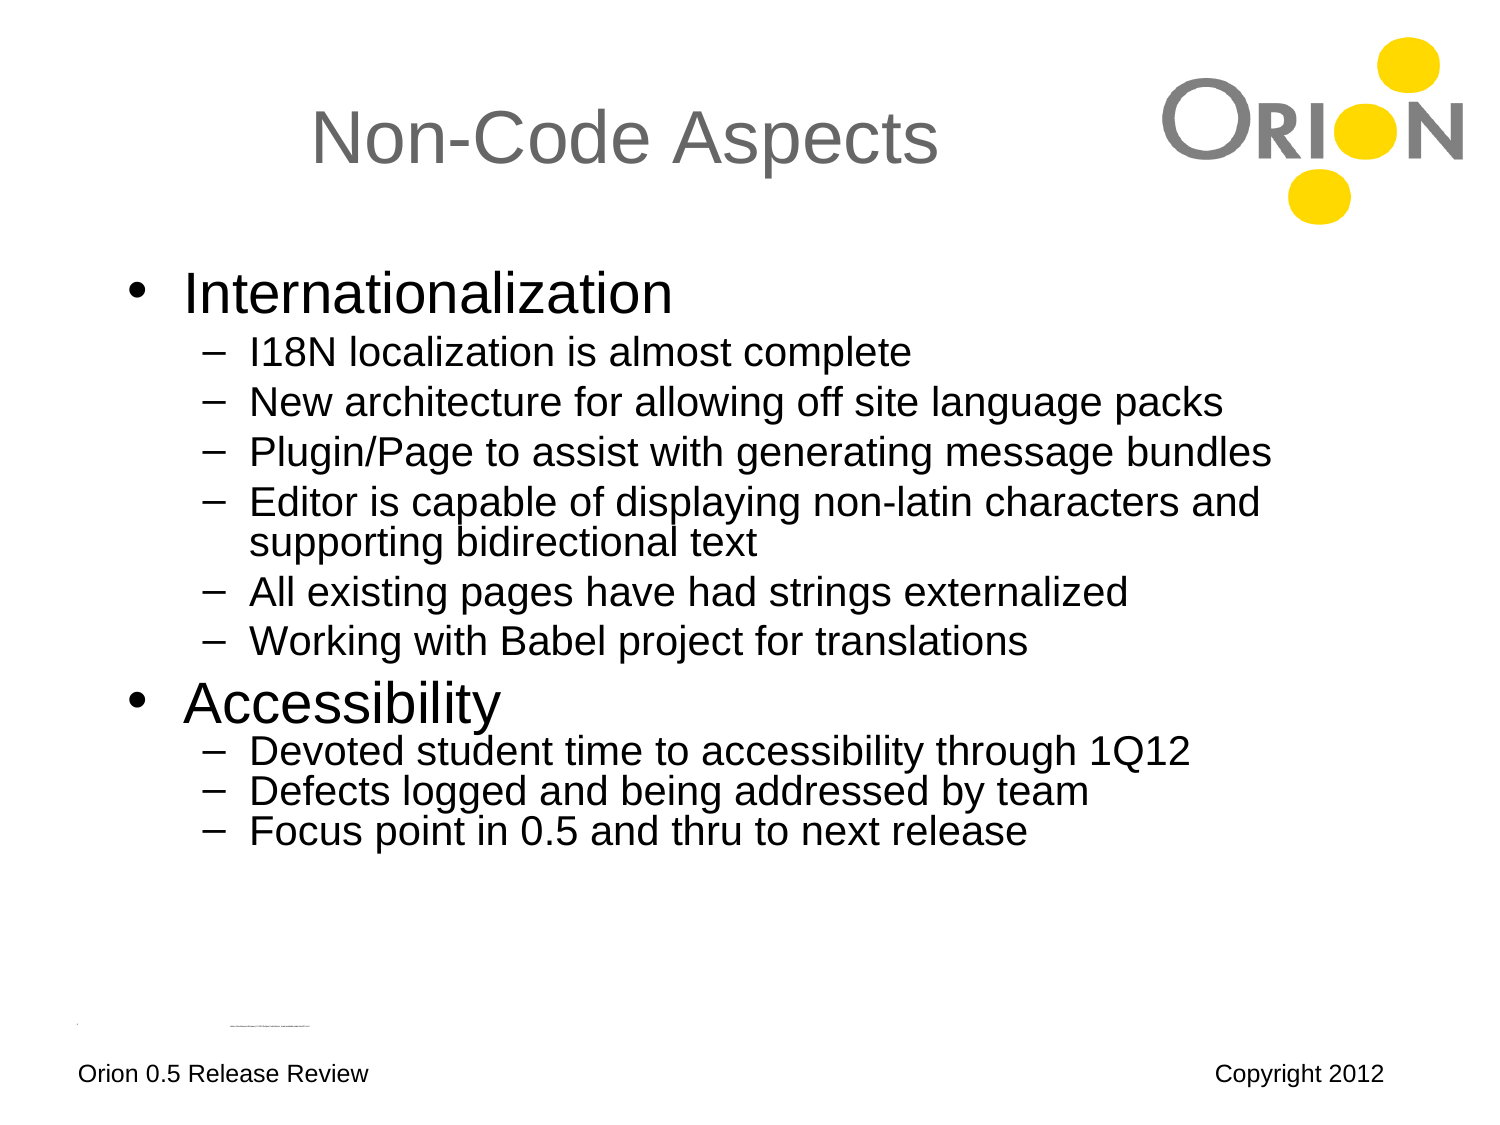

# Non-Code Aspects
Internationalization
I18N localization is almost complete
New architecture for allowing off site language packs
Plugin/Page to assist with generating message bundles
Editor is capable of displaying non-latin characters and supporting bidirectional text
All existing pages have had strings externalized
Working with Babel project for translations
Accessibility
Devoted student time to accessibility through 1Q12
Defects logged and being addressed by team
Focus point in 0.5 and thru to next release
6
Copyright 2011